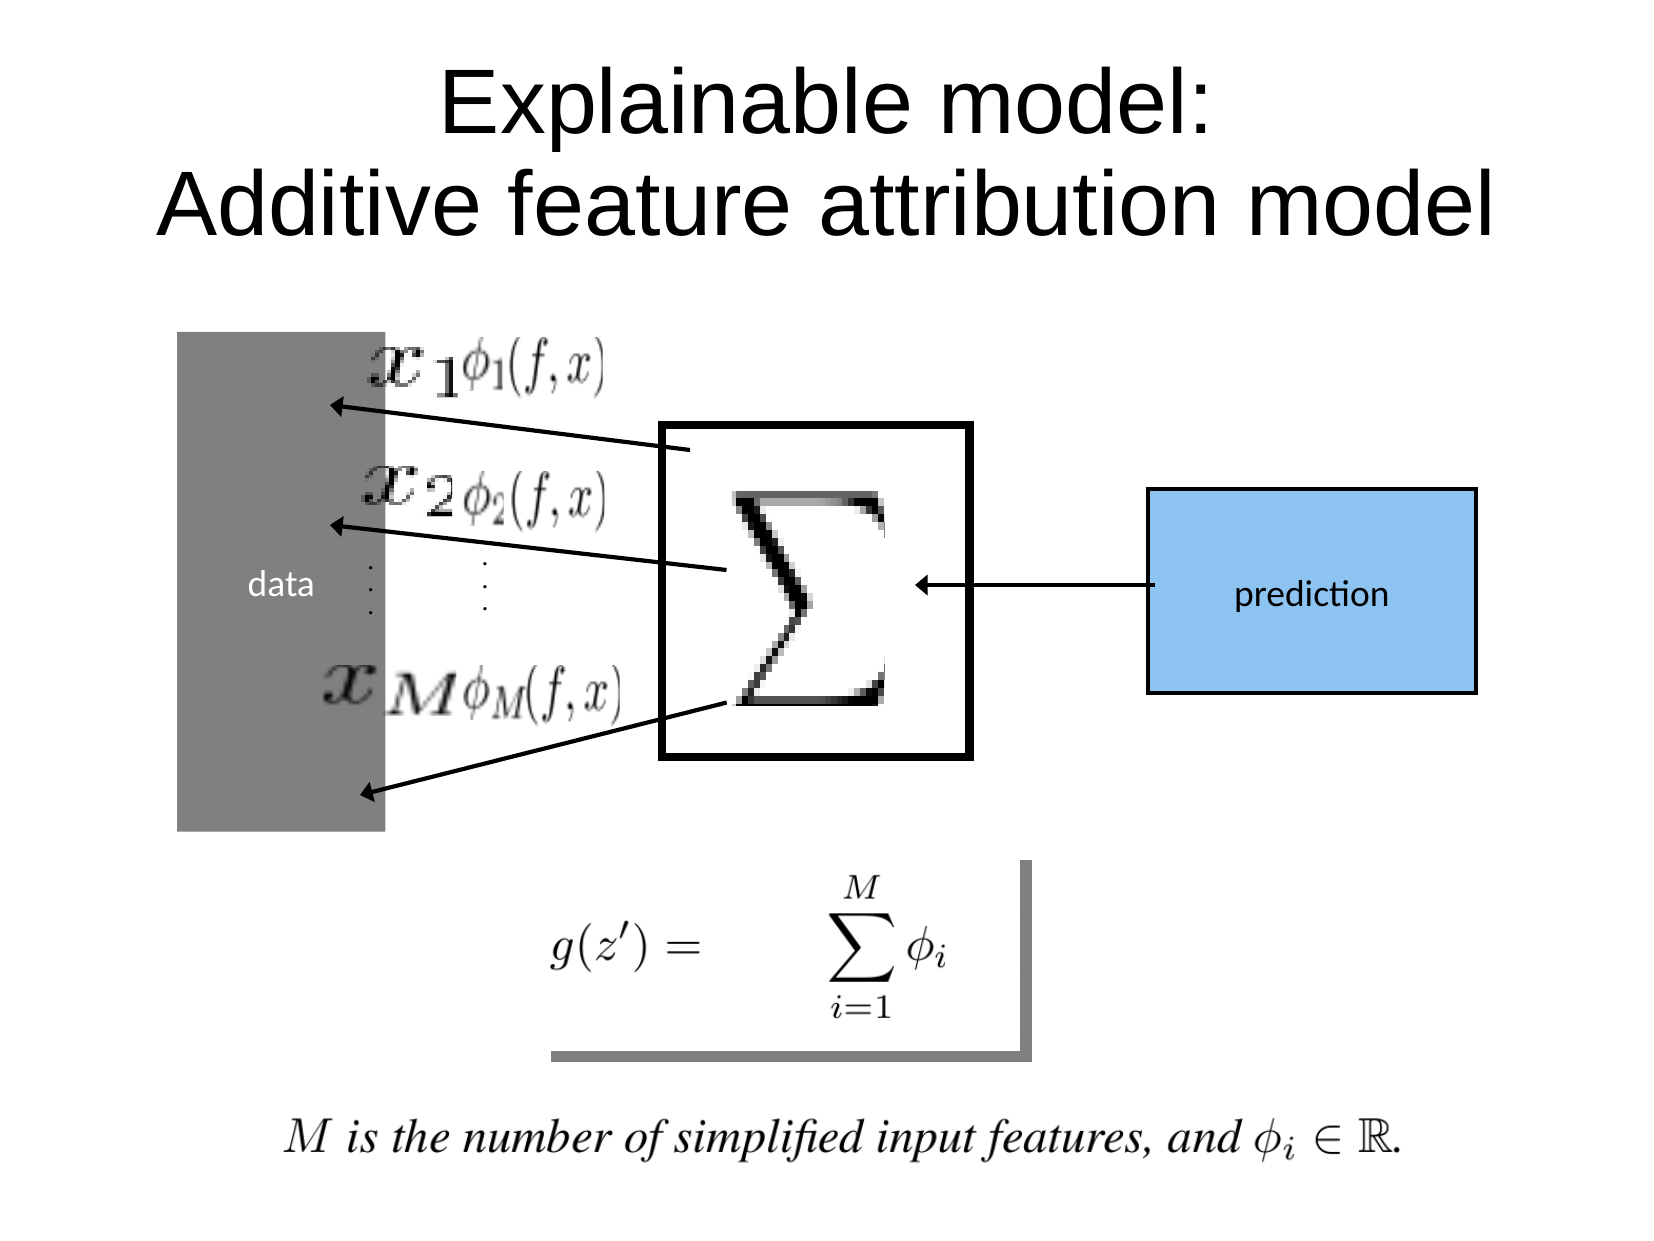

# Explainable model: Additive feature attribution model
data
prediction
.
.
.
.
.
.